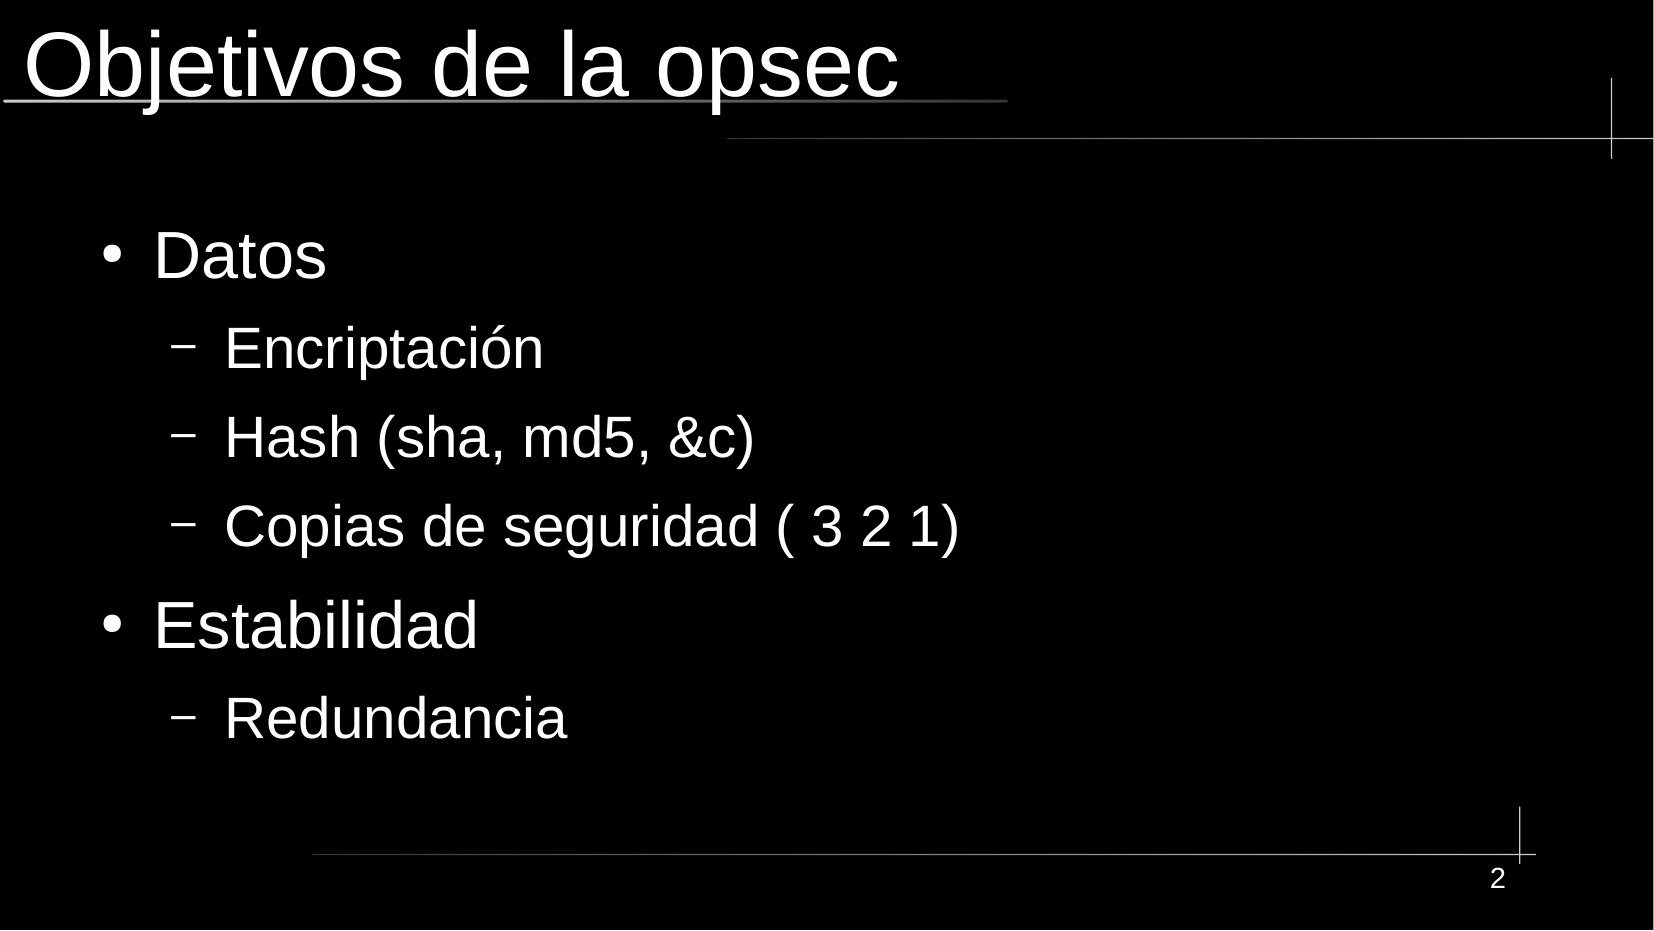

# Objetivos de la opsec
Datos
Encriptación
Hash (sha, md5, &c)
Copias de seguridad ( 3 2 1)
Estabilidad
Redundancia
2